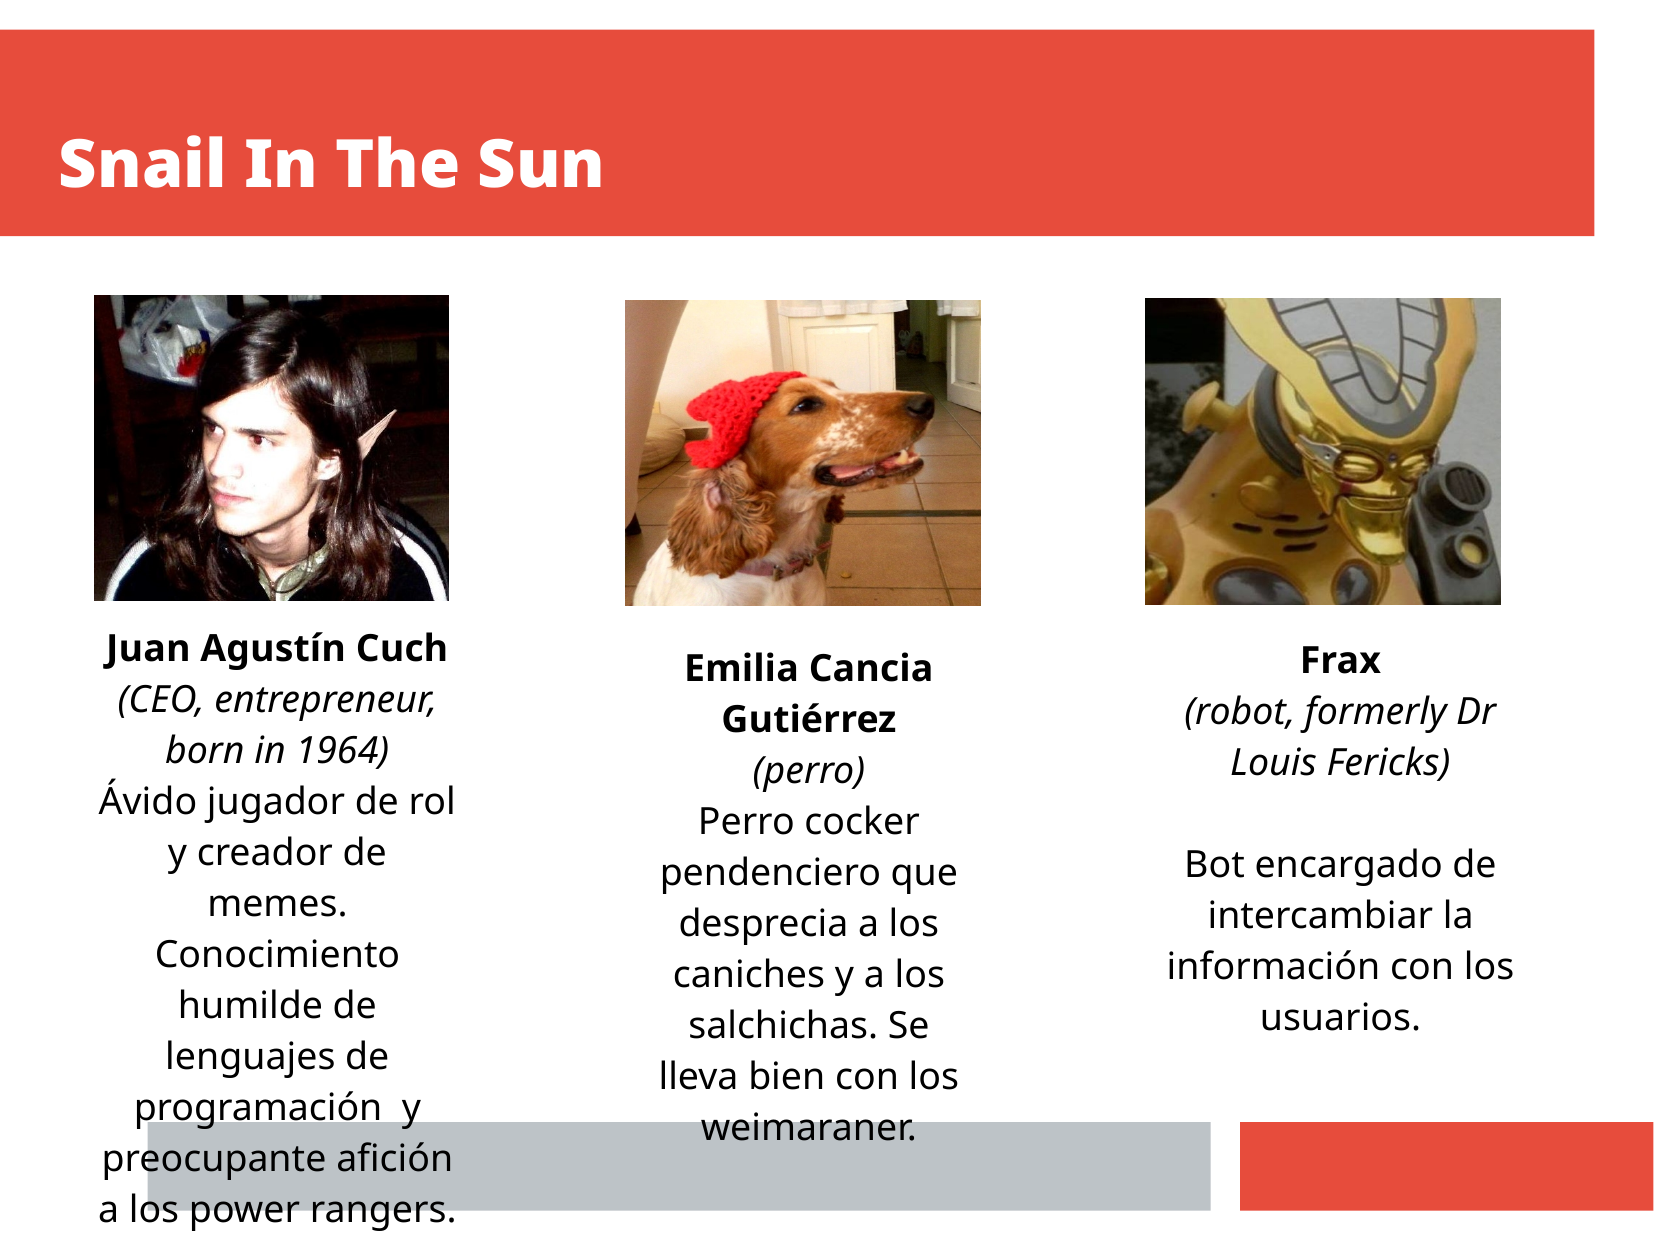

# Snail In The Sun
Juan Agustín Cuch
(CEO, entrepreneur, born in 1964)
Ávido jugador de rol y creador de memes.
Conocimiento humilde de lenguajes de programación y preocupante afición a los power rangers.
Frax
(robot, formerly Dr Louis Fericks)
Bot encargado de intercambiar la información con los usuarios.
Emilia Cancia Gutiérrez
(perro)
Perro cocker pendenciero que desprecia a los caniches y a los salchichas. Se lleva bien con los weimaraner.